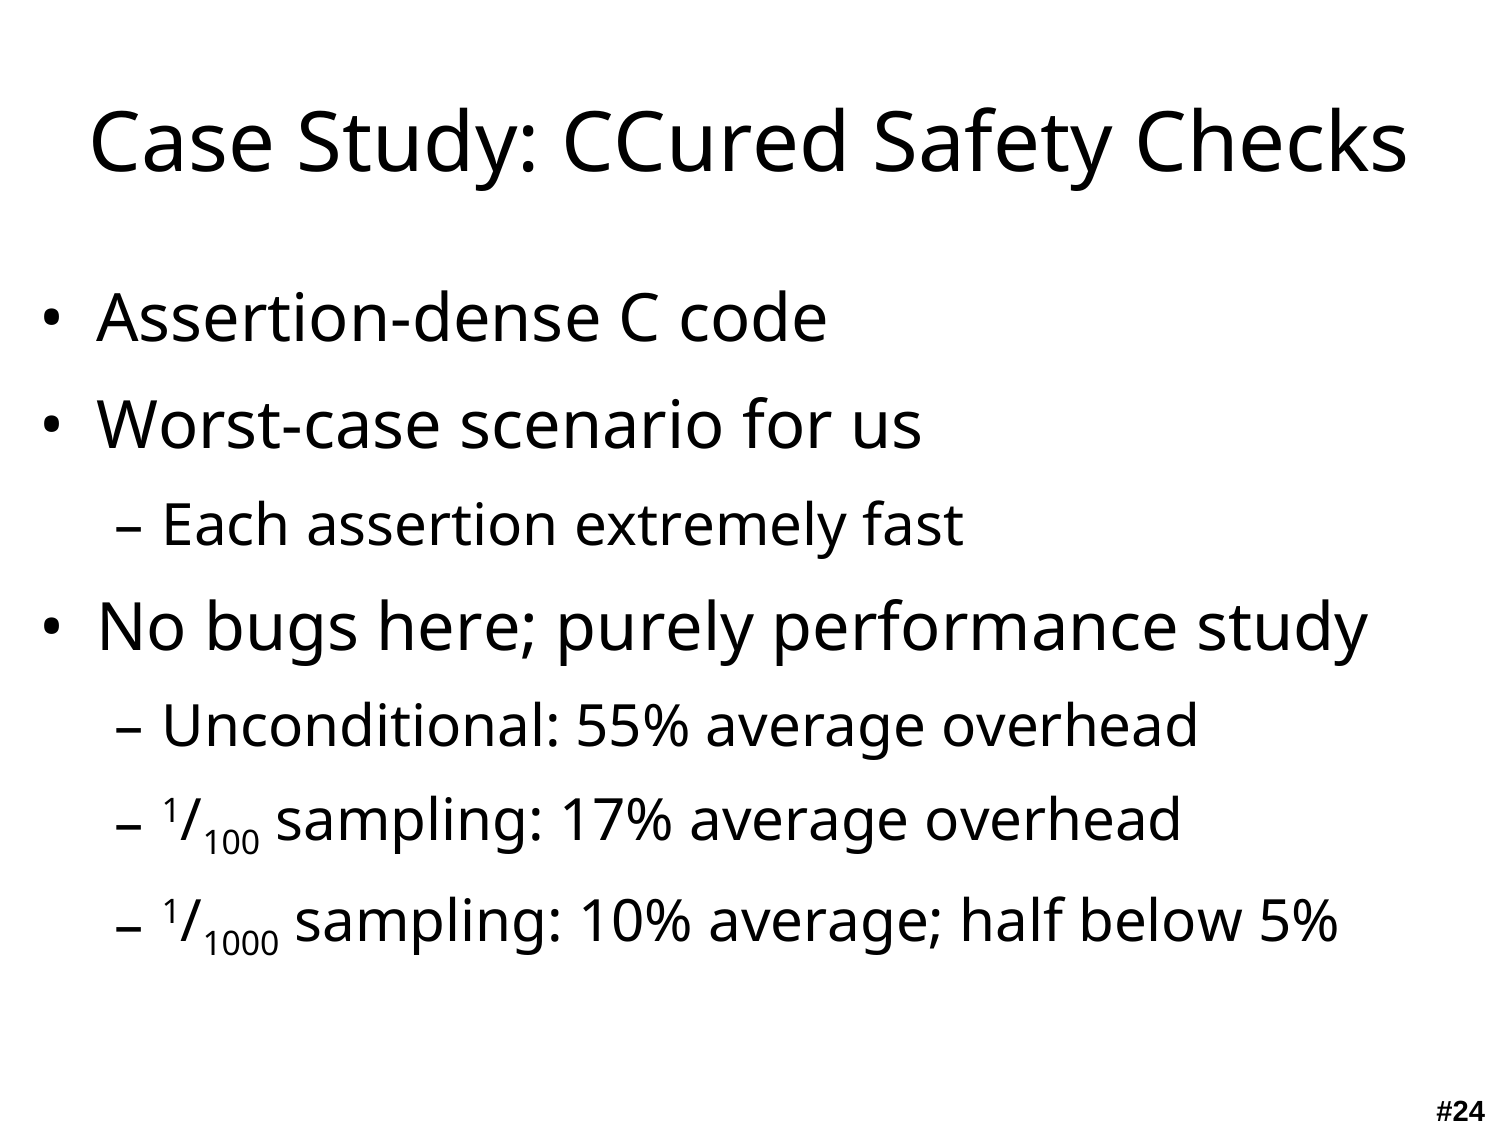

# Case Study: CCured Safety Checks
Assertion-dense C code
Worst-case scenario for us
Each assertion extremely fast
No bugs here; purely performance study
Unconditional: 	55% average overhead
1/100 sampling: 	17% average overhead
1/1000 sampling: 	10% average; half below 5%
24